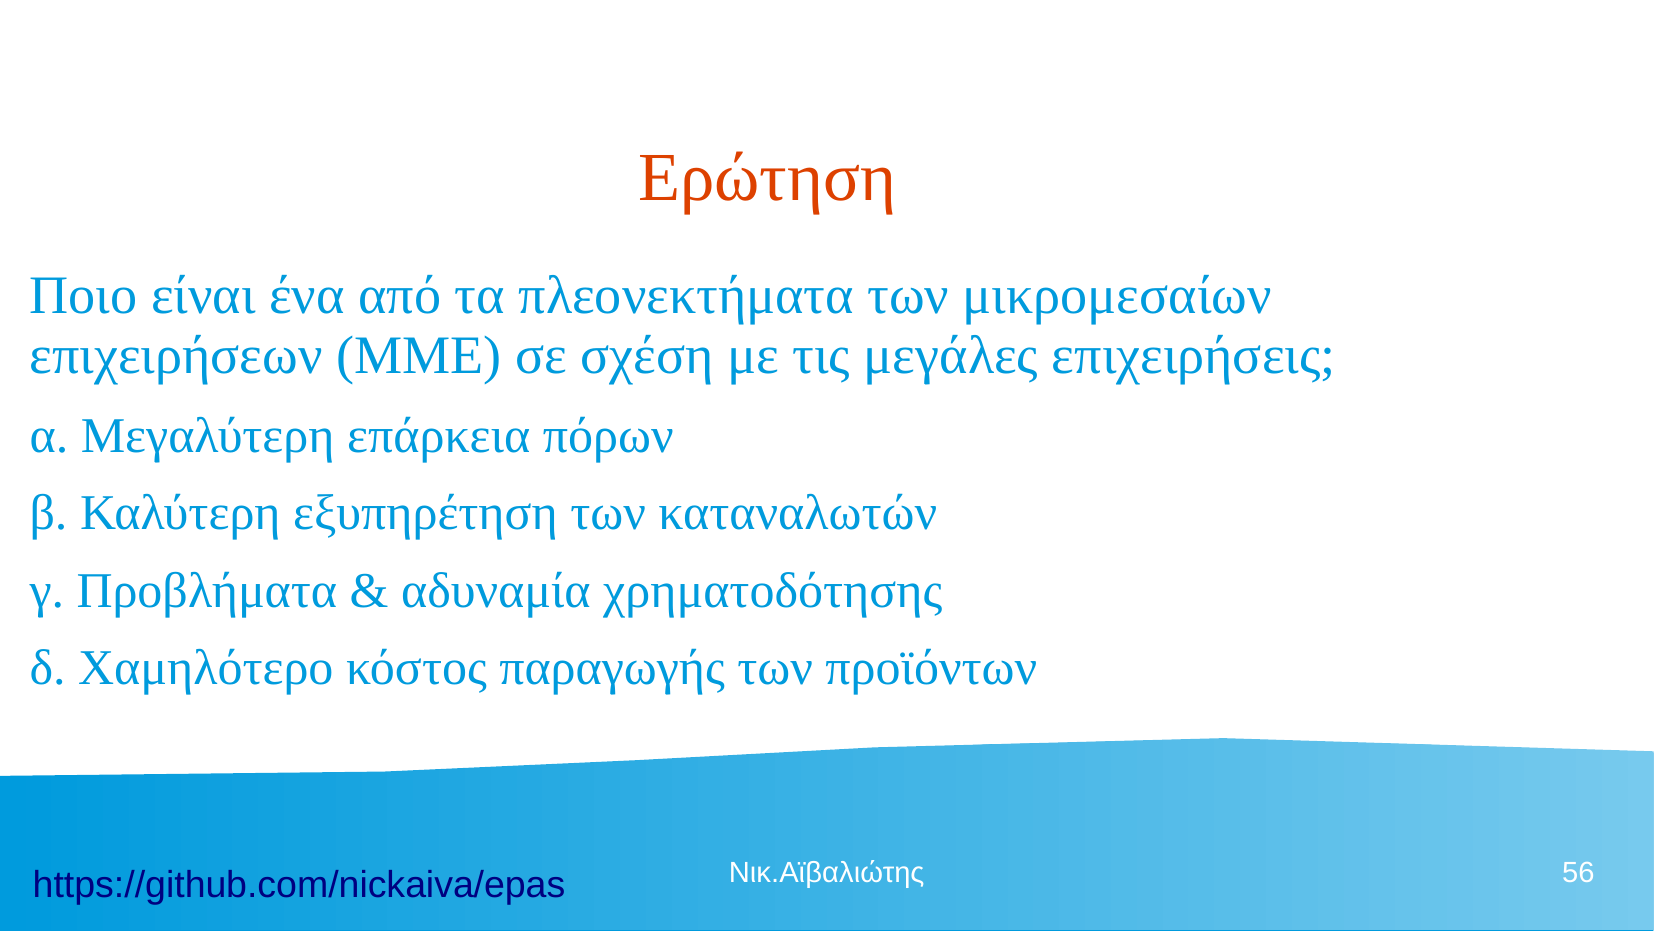

# Ερώτηση
Ποιο είναι ένα από τα πλεονεκτήματα των μικρομεσαίων επιχειρήσεων (ΜΜΕ) σε σχέση με τις μεγάλες επιχειρήσεις;
α. Μεγαλύτερη επάρκεια πόρων
β. Καλύτερη εξυπηρέτηση των καταναλωτών
γ. Προβλήματα & αδυναμία χρηματοδότησης
δ. Χαμηλότερο κόστος παραγωγής των προϊόντων
Νικ.Αϊβαλιώτης
56